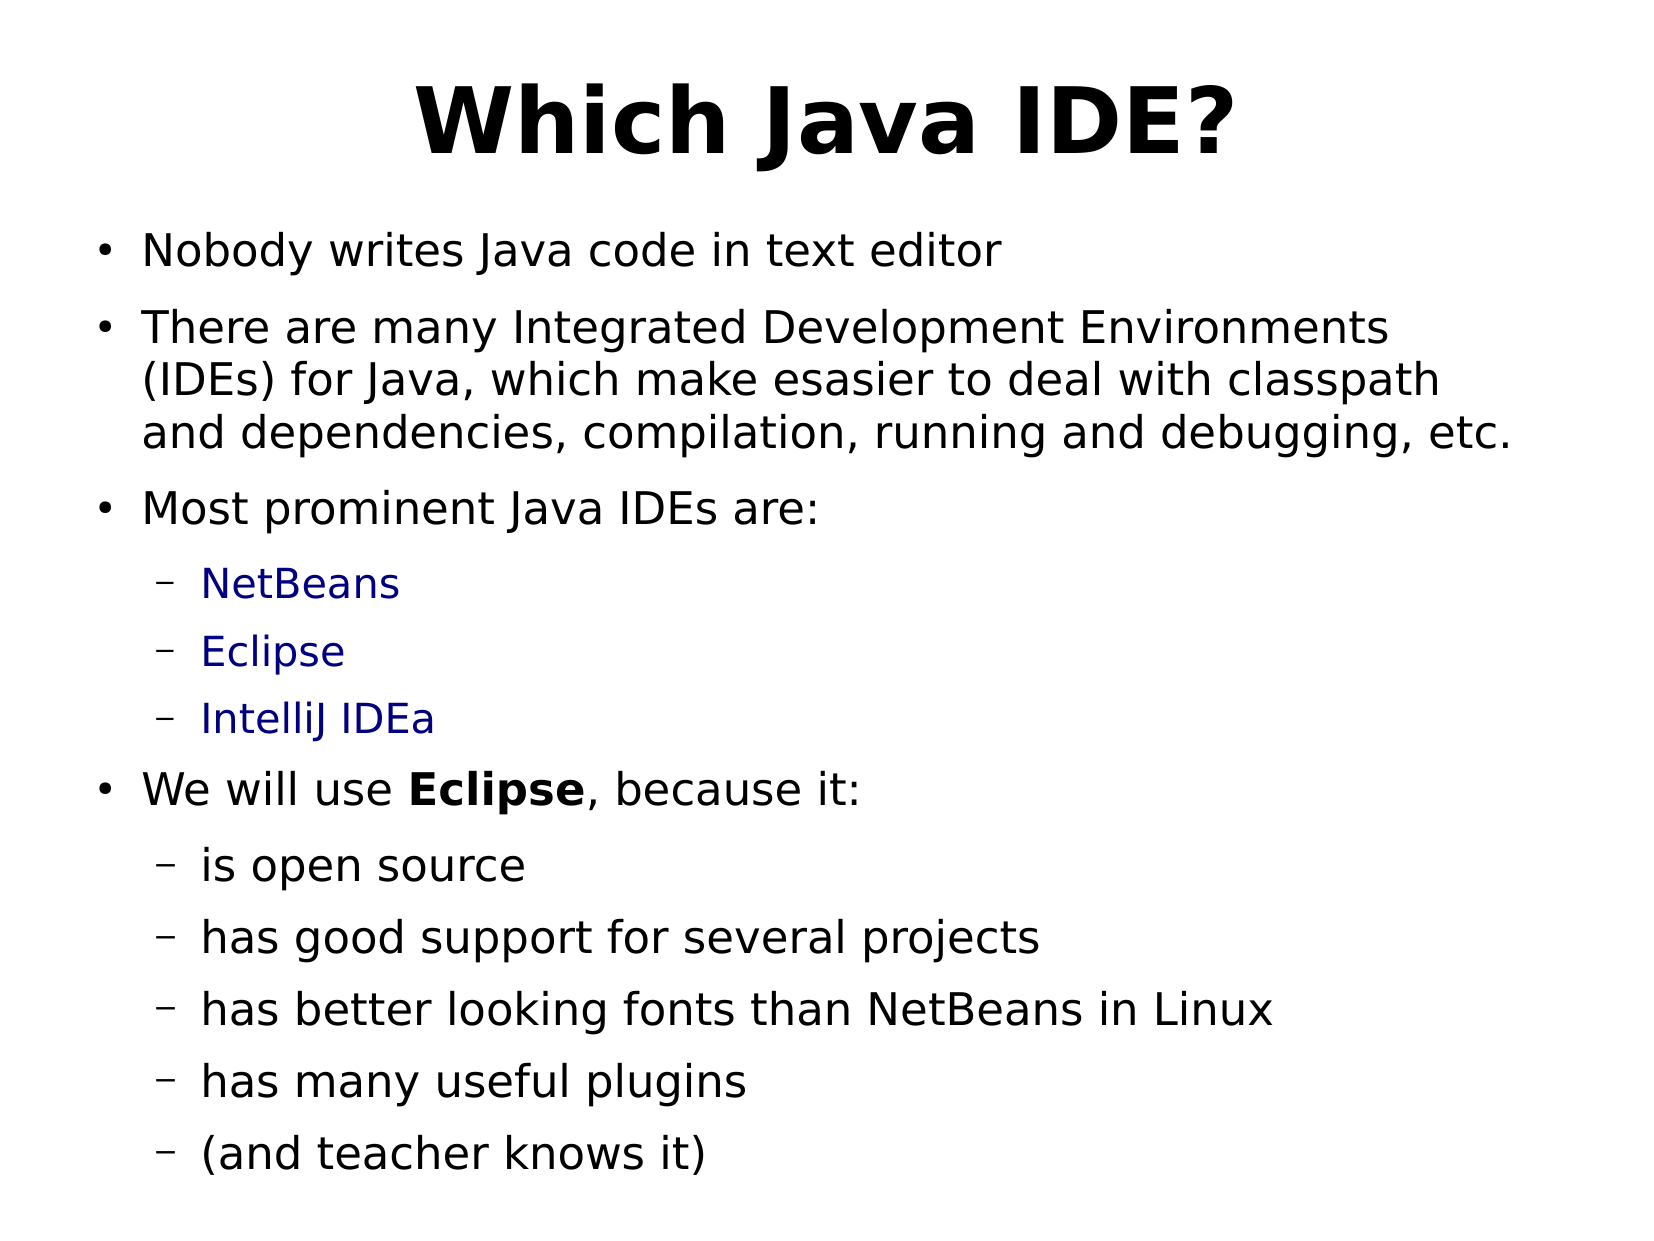

# Which Java IDE?
Nobody writes Java code in text editor
There are many Integrated Development Environments (IDEs) for Java, which make esasier to deal with classpath and dependencies, compilation, running and debugging, etc.
Most prominent Java IDEs are:
NetBeans
Eclipse
IntelliJ IDEa
We will use Eclipse, because it:
is open source
has good support for several projects
has better looking fonts than NetBeans in Linux
has many useful plugins
(and teacher knows it)